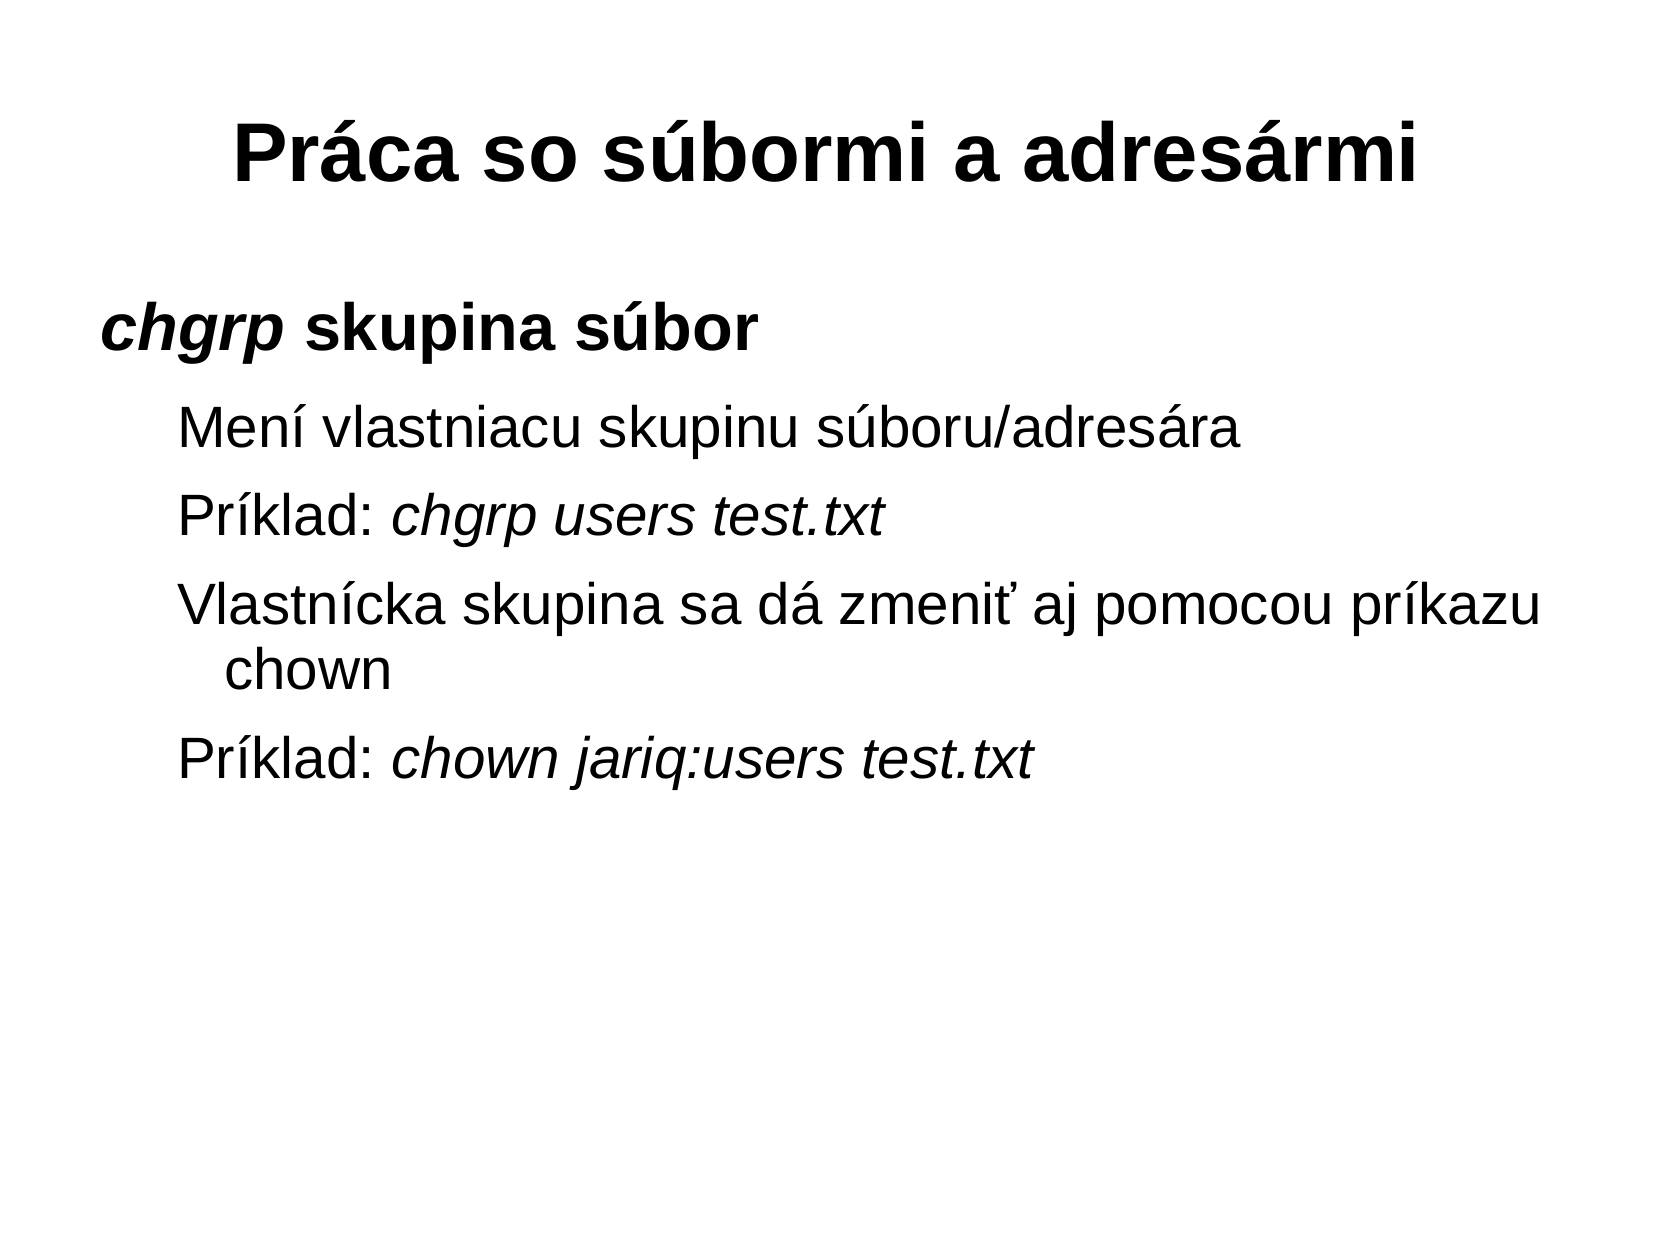

# Práca so súbormi a adresármi
chgrp skupina súbor
Mení vlastniacu skupinu súboru/adresára
Príklad: chgrp users test.txt
Vlastnícka skupina sa dá zmeniť aj pomocou príkazu chown
Príklad: chown jariq:users test.txt